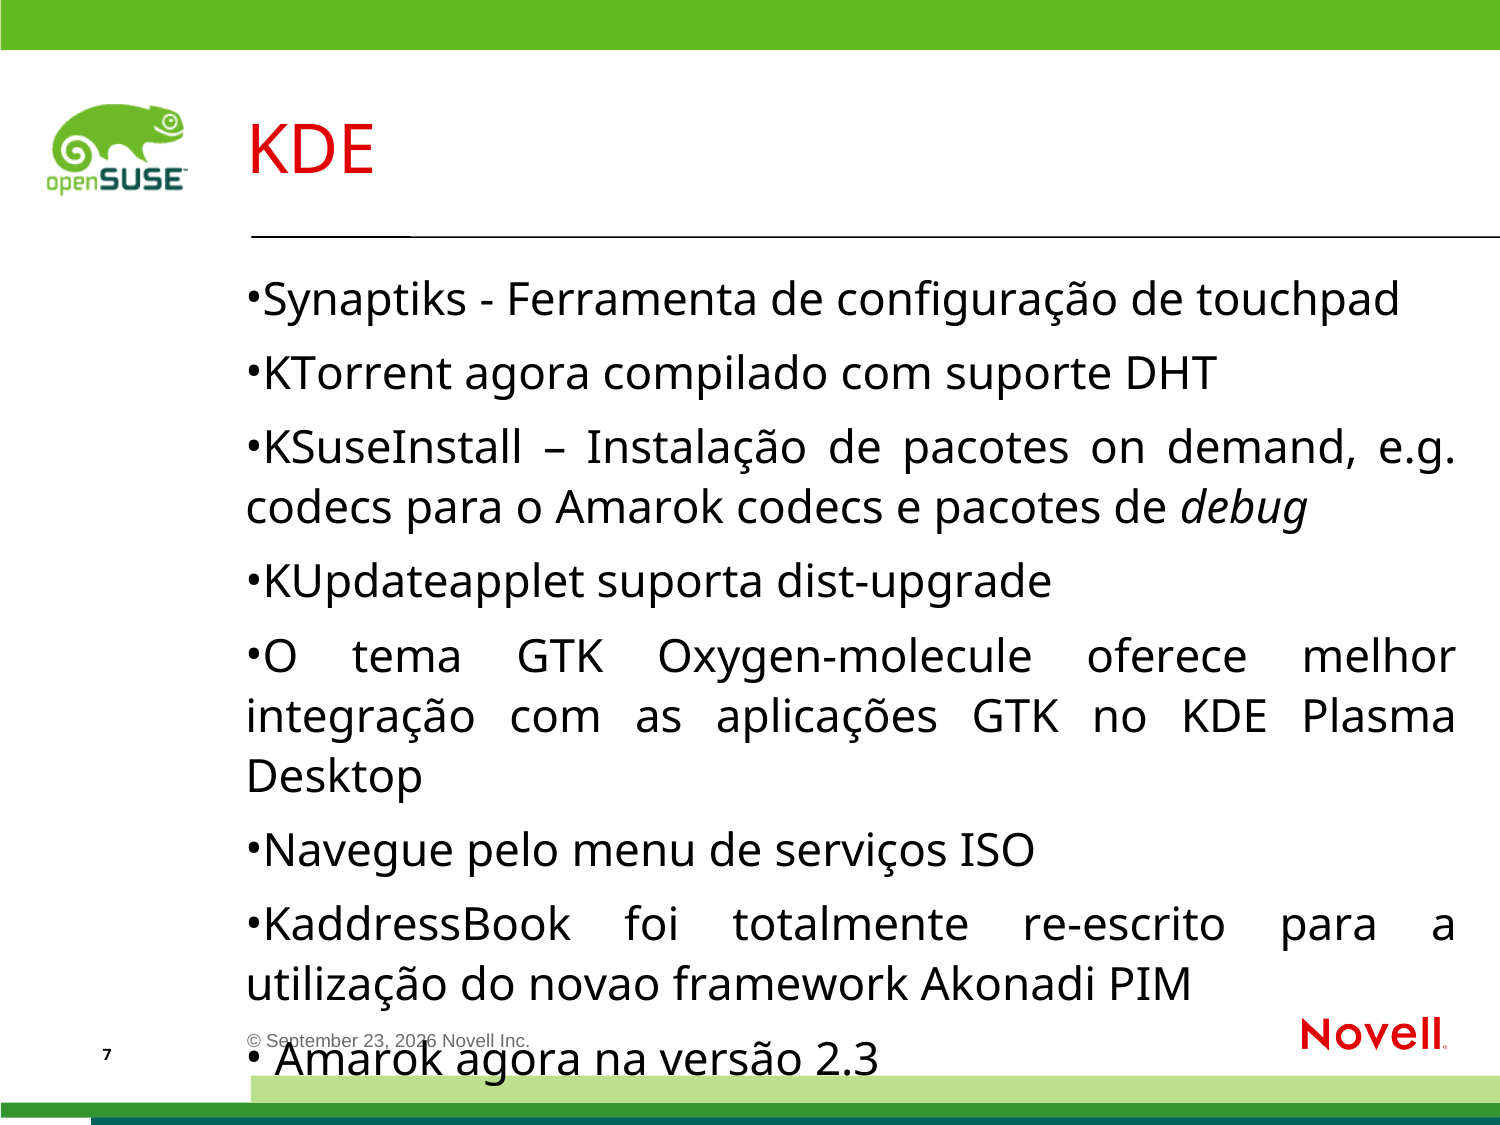

# KDE
Synaptiks - Ferramenta de configuração de touchpad
KTorrent agora compilado com suporte DHT
KSuseInstall – Instalação de pacotes on demand, e.g. codecs para o Amarok codecs e pacotes de debug
KUpdateapplet suporta dist-upgrade
O tema GTK Oxygen-molecule oferece melhor integração com as aplicações GTK no KDE Plasma Desktop
Navegue pelo menu de serviços ISO
KaddressBook foi totalmente re-escrito para a utilização do novao framework Akonadi PIM
 Amarok agora na versão 2.3